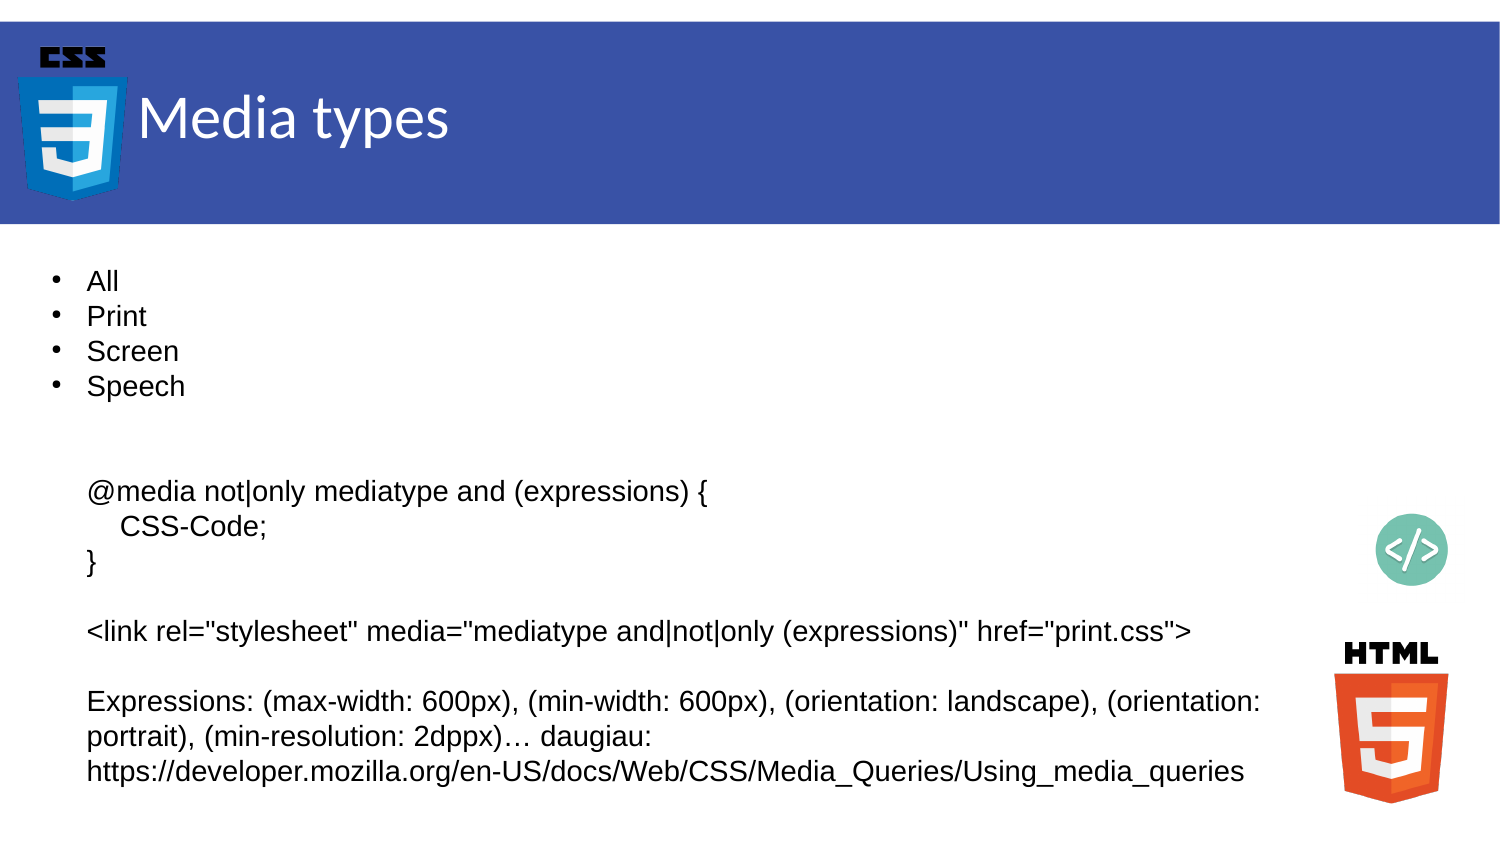

# Media types
All
Print
Screen
Speech
@media not|only mediatype and (expressions) {
 CSS-Code;
}
<link rel="stylesheet" media="mediatype and|not|only (expressions)" href="print.css">
Expressions: (max-width: 600px), (min-width: 600px), (orientation: landscape), (orientation: portrait), (min-resolution: 2dppx)… daugiau: https://developer.mozilla.org/en-US/docs/Web/CSS/Media_Queries/Using_media_queries